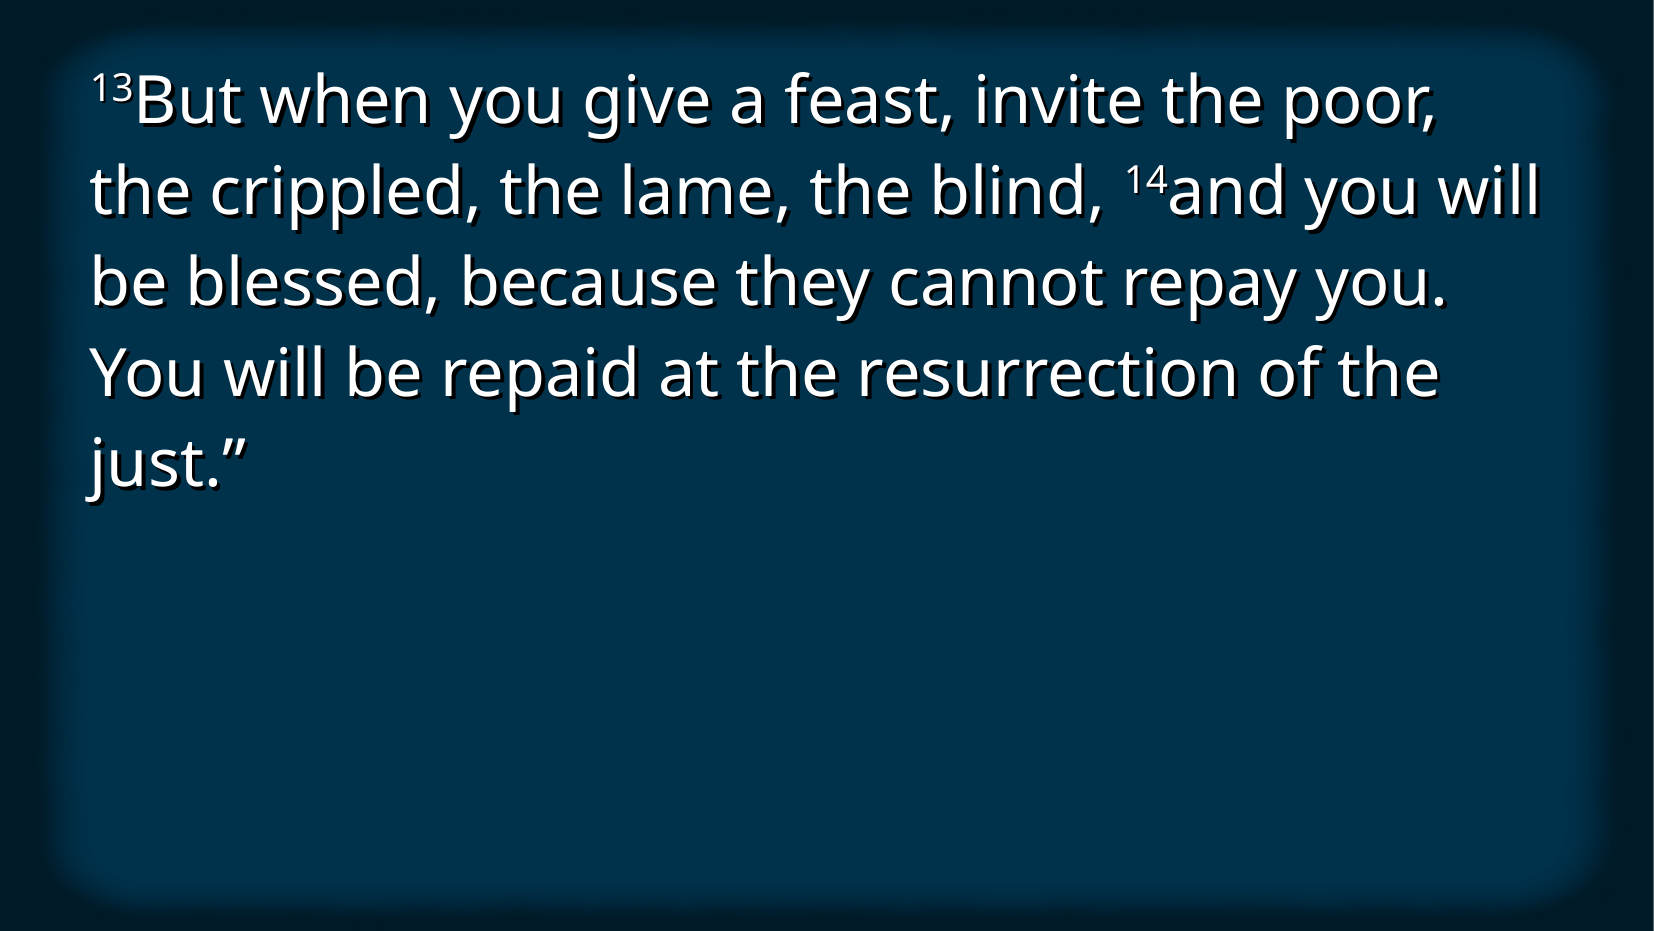

13But when you give a feast, invite the poor, the crippled, the lame, the blind, 14and you will be blessed, because they cannot repay you. You will be repaid at the resurrection of the just.”